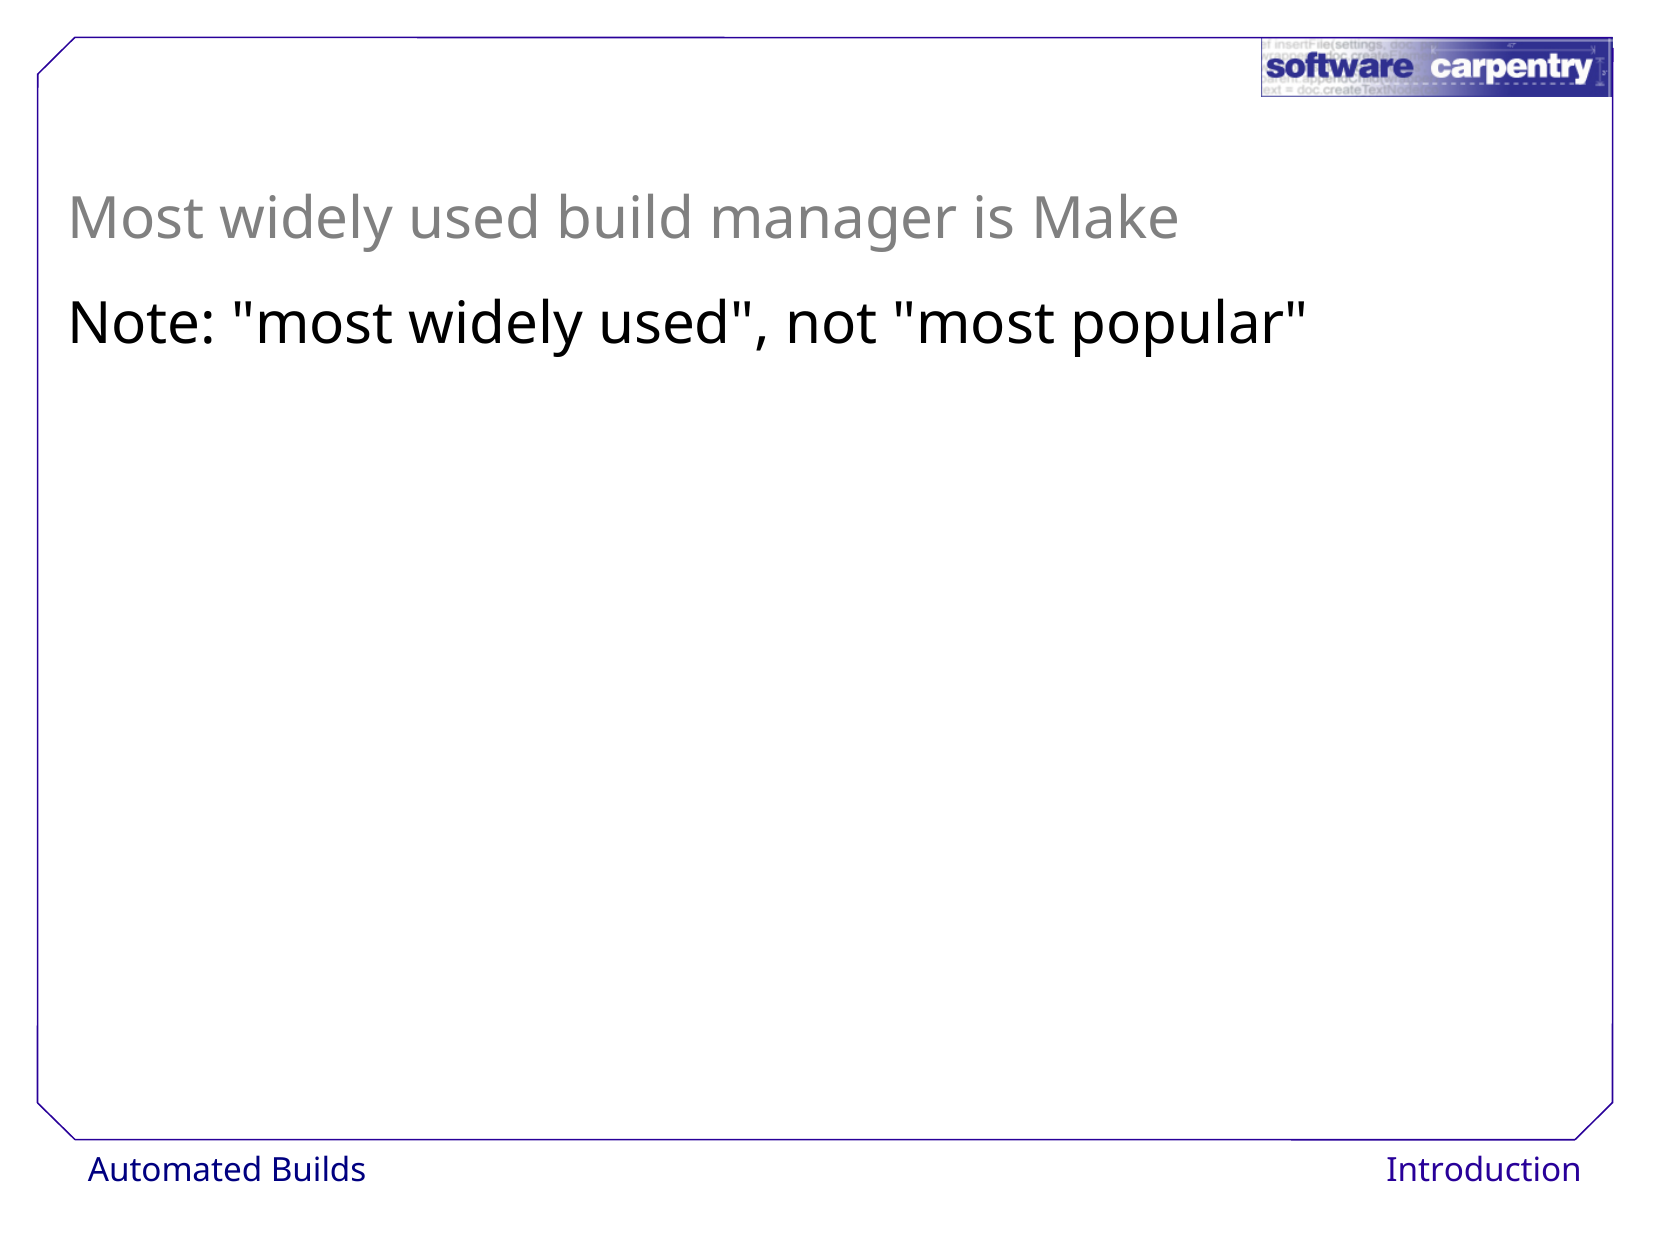

Most widely used build manager is Make
Note: "most widely used", not "most popular"